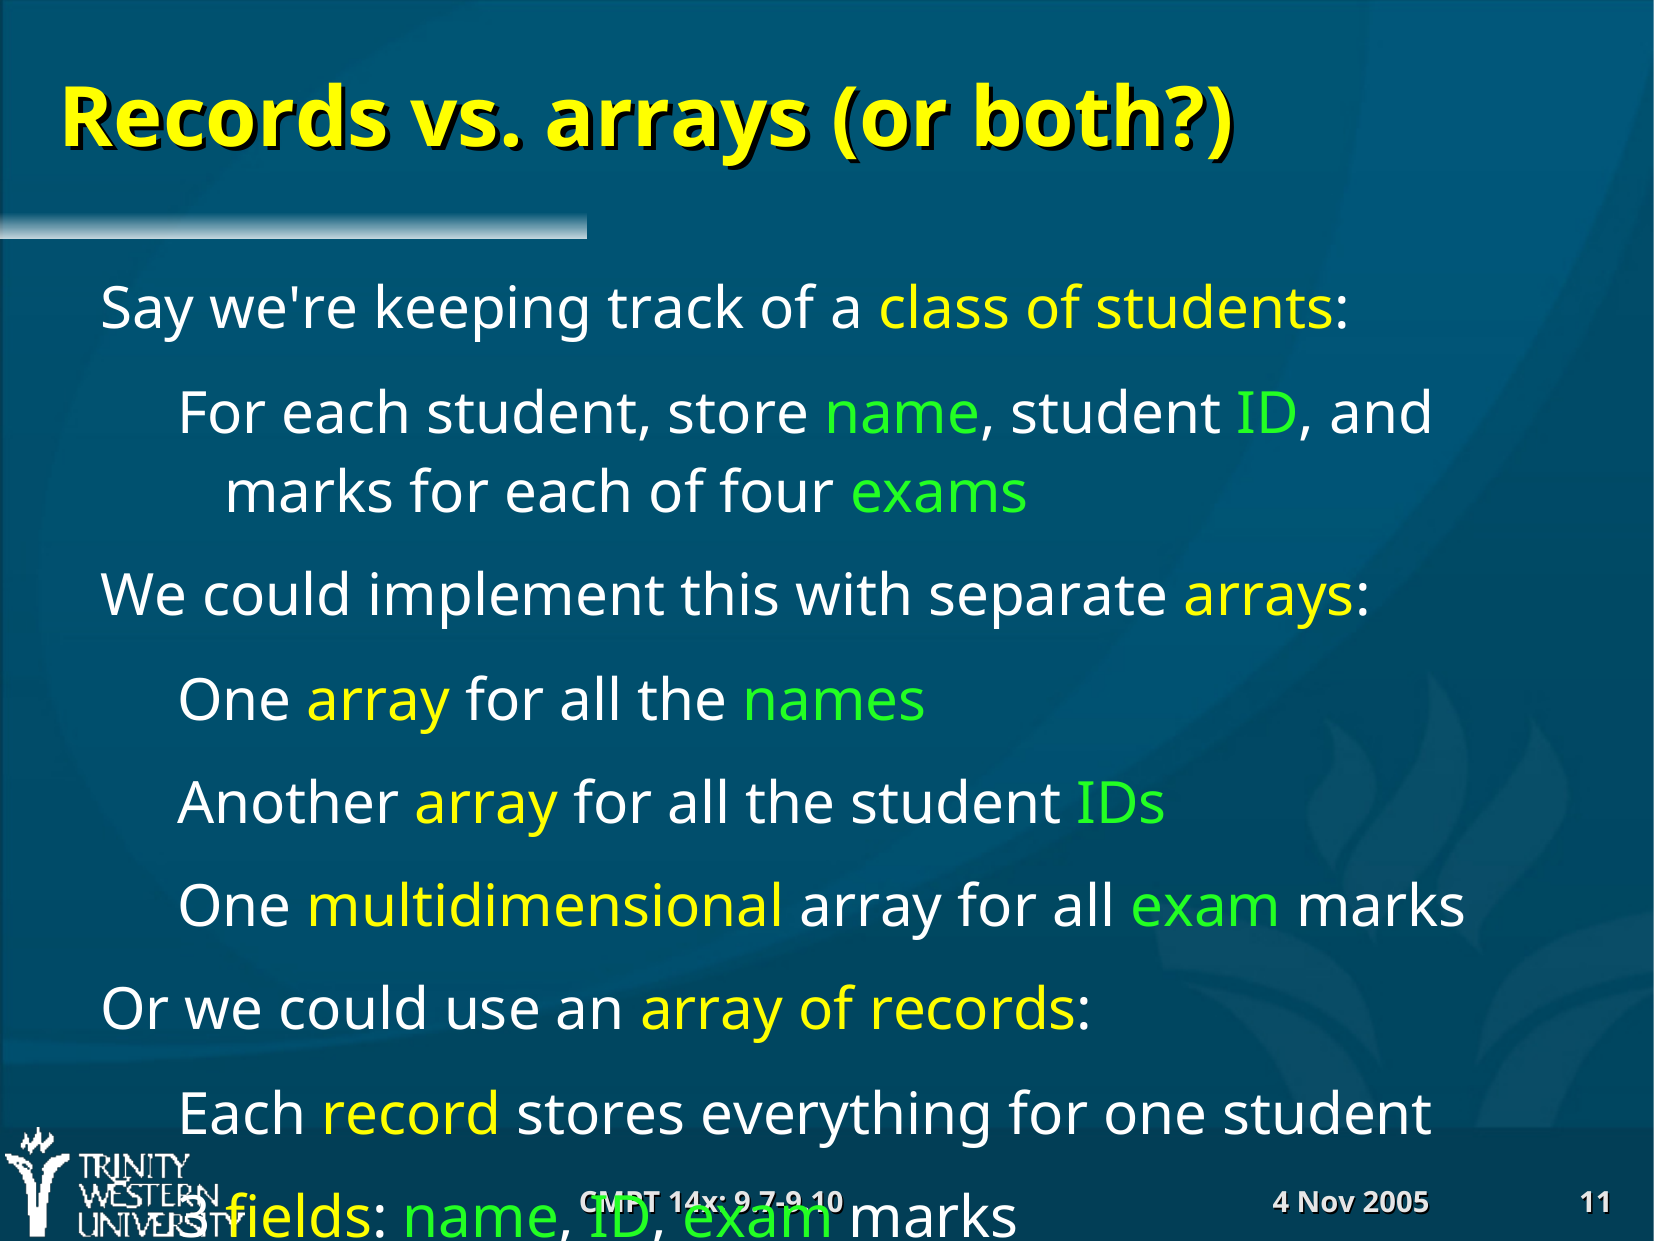

# Records vs. arrays (or both?)
Say we're keeping track of a class of students:
For each student, store name, student ID, and marks for each of four exams
We could implement this with separate arrays:
One array for all the names
Another array for all the student IDs
One multidimensional array for all exam marks
Or we could use an array of records:
Each record stores everything for one student
3 fields: name, ID, exam marks
CMPT 14x: 9.7-9.10
4 Nov 2005
11